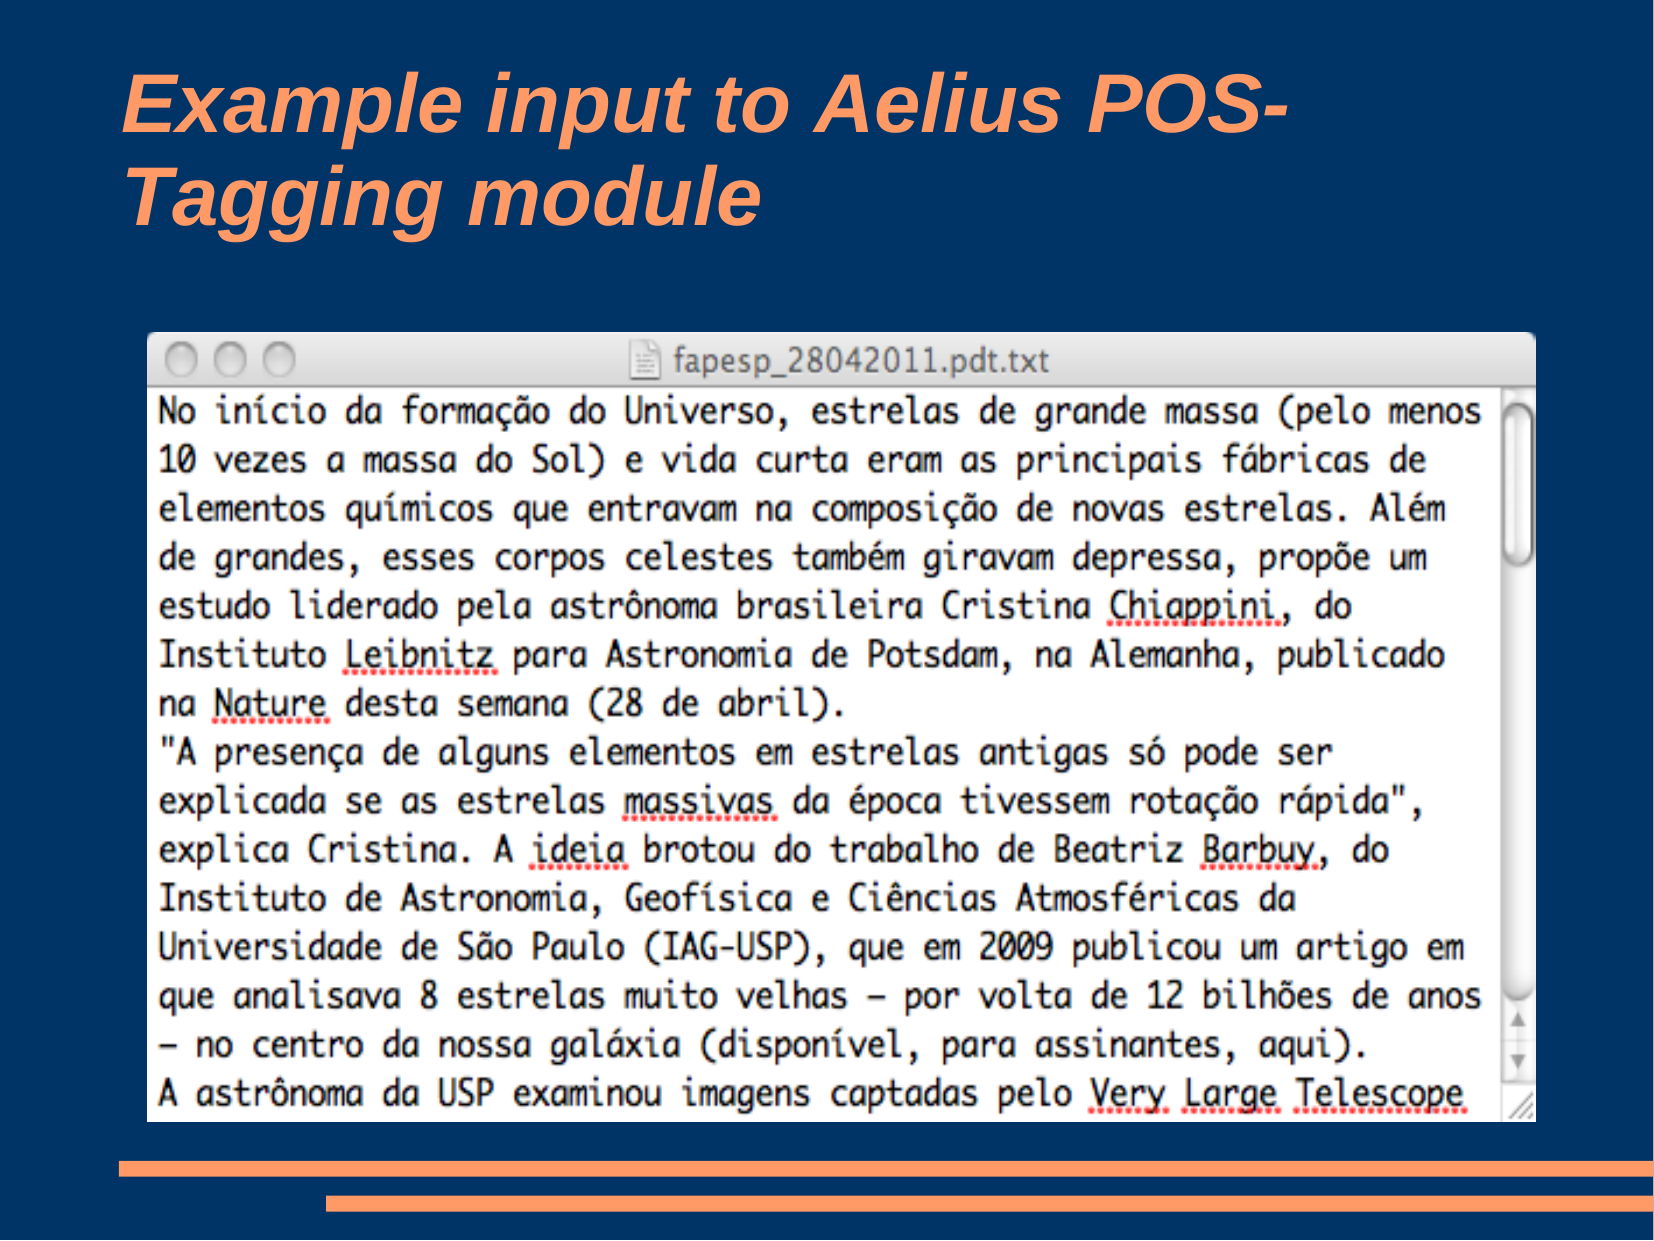

# Example input to Aelius POS-Tagging module